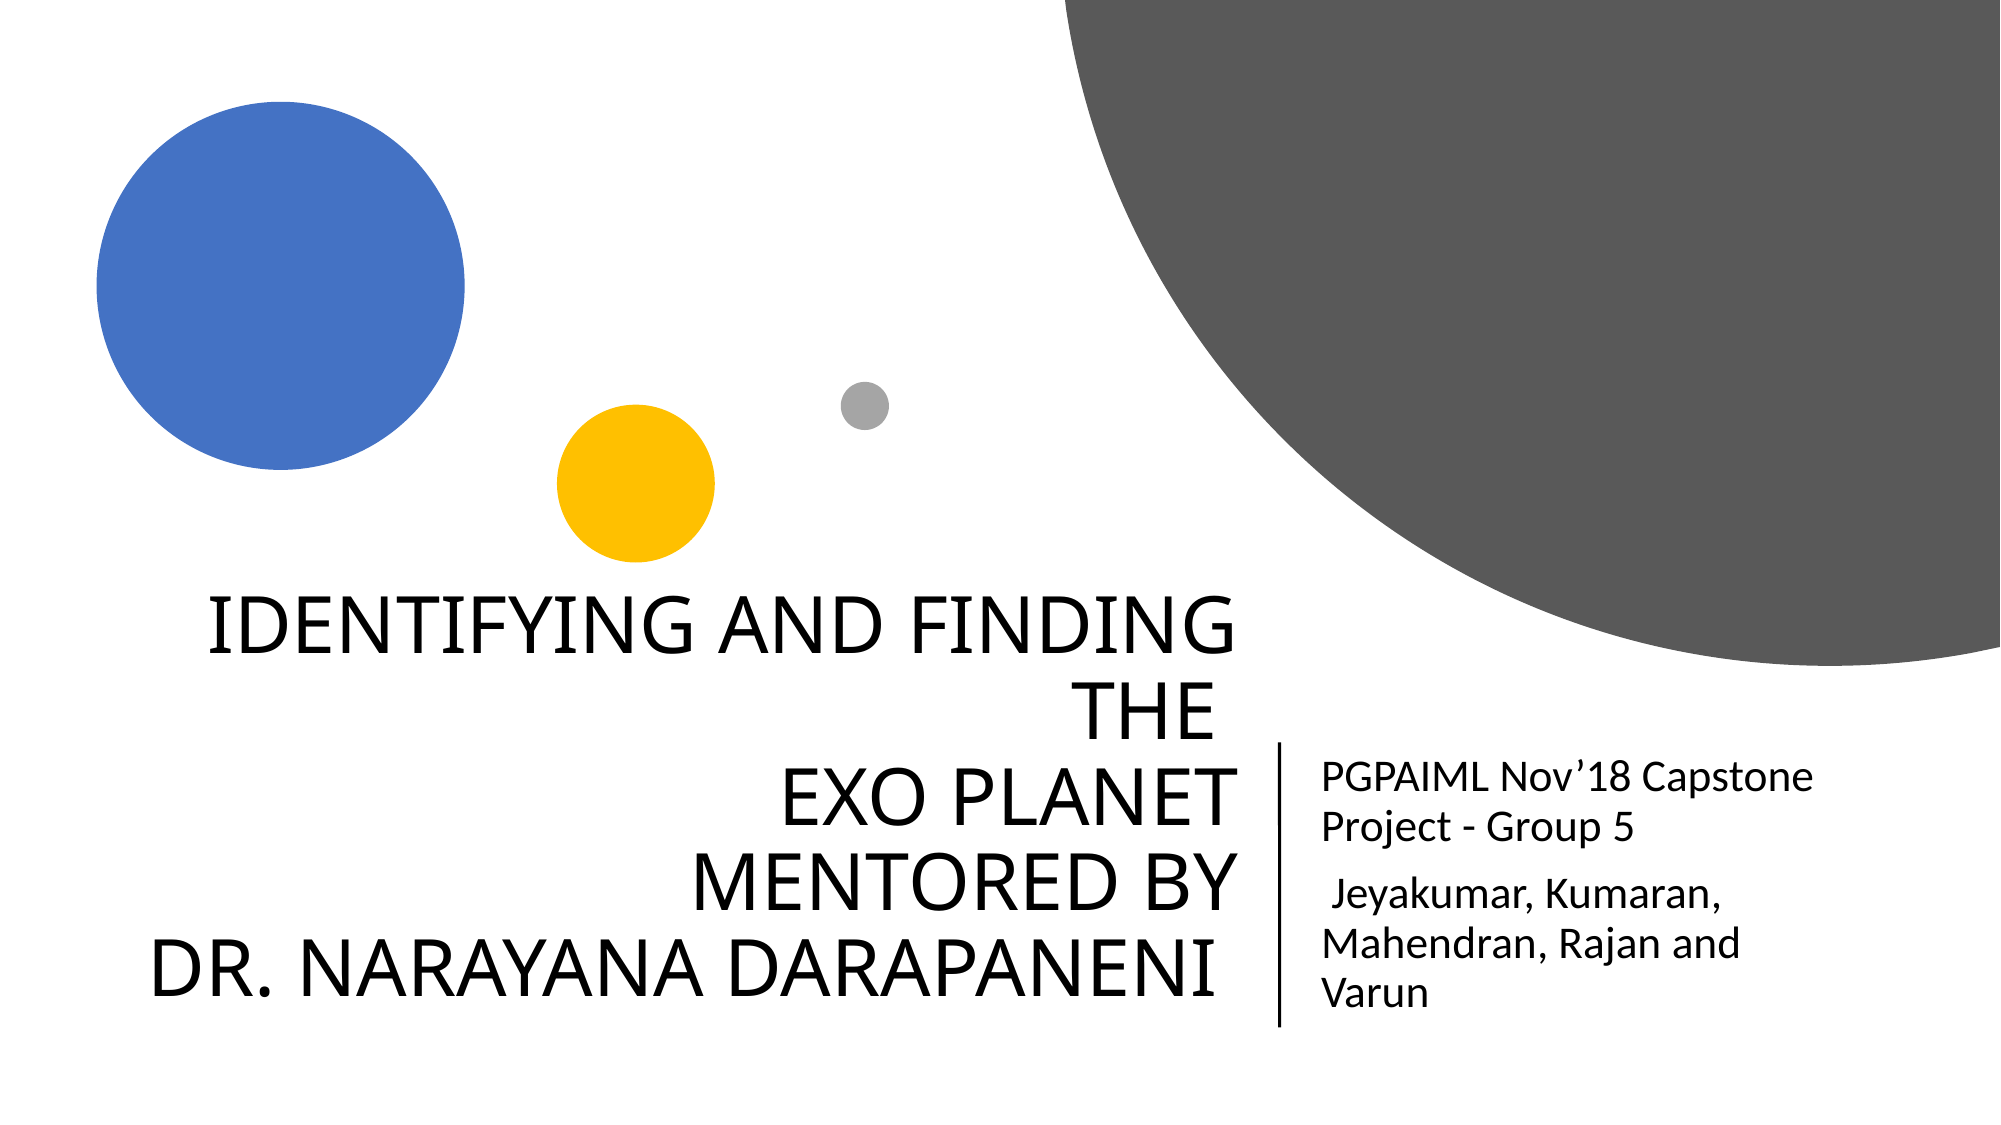

# Identifying and Finding the Exo planet Mentored by Dr. Narayana darapaneni
PGPAIML Nov’18 Capstone Project - Group 5
 Jeyakumar, Kumaran, Mahendran, Rajan and Varun